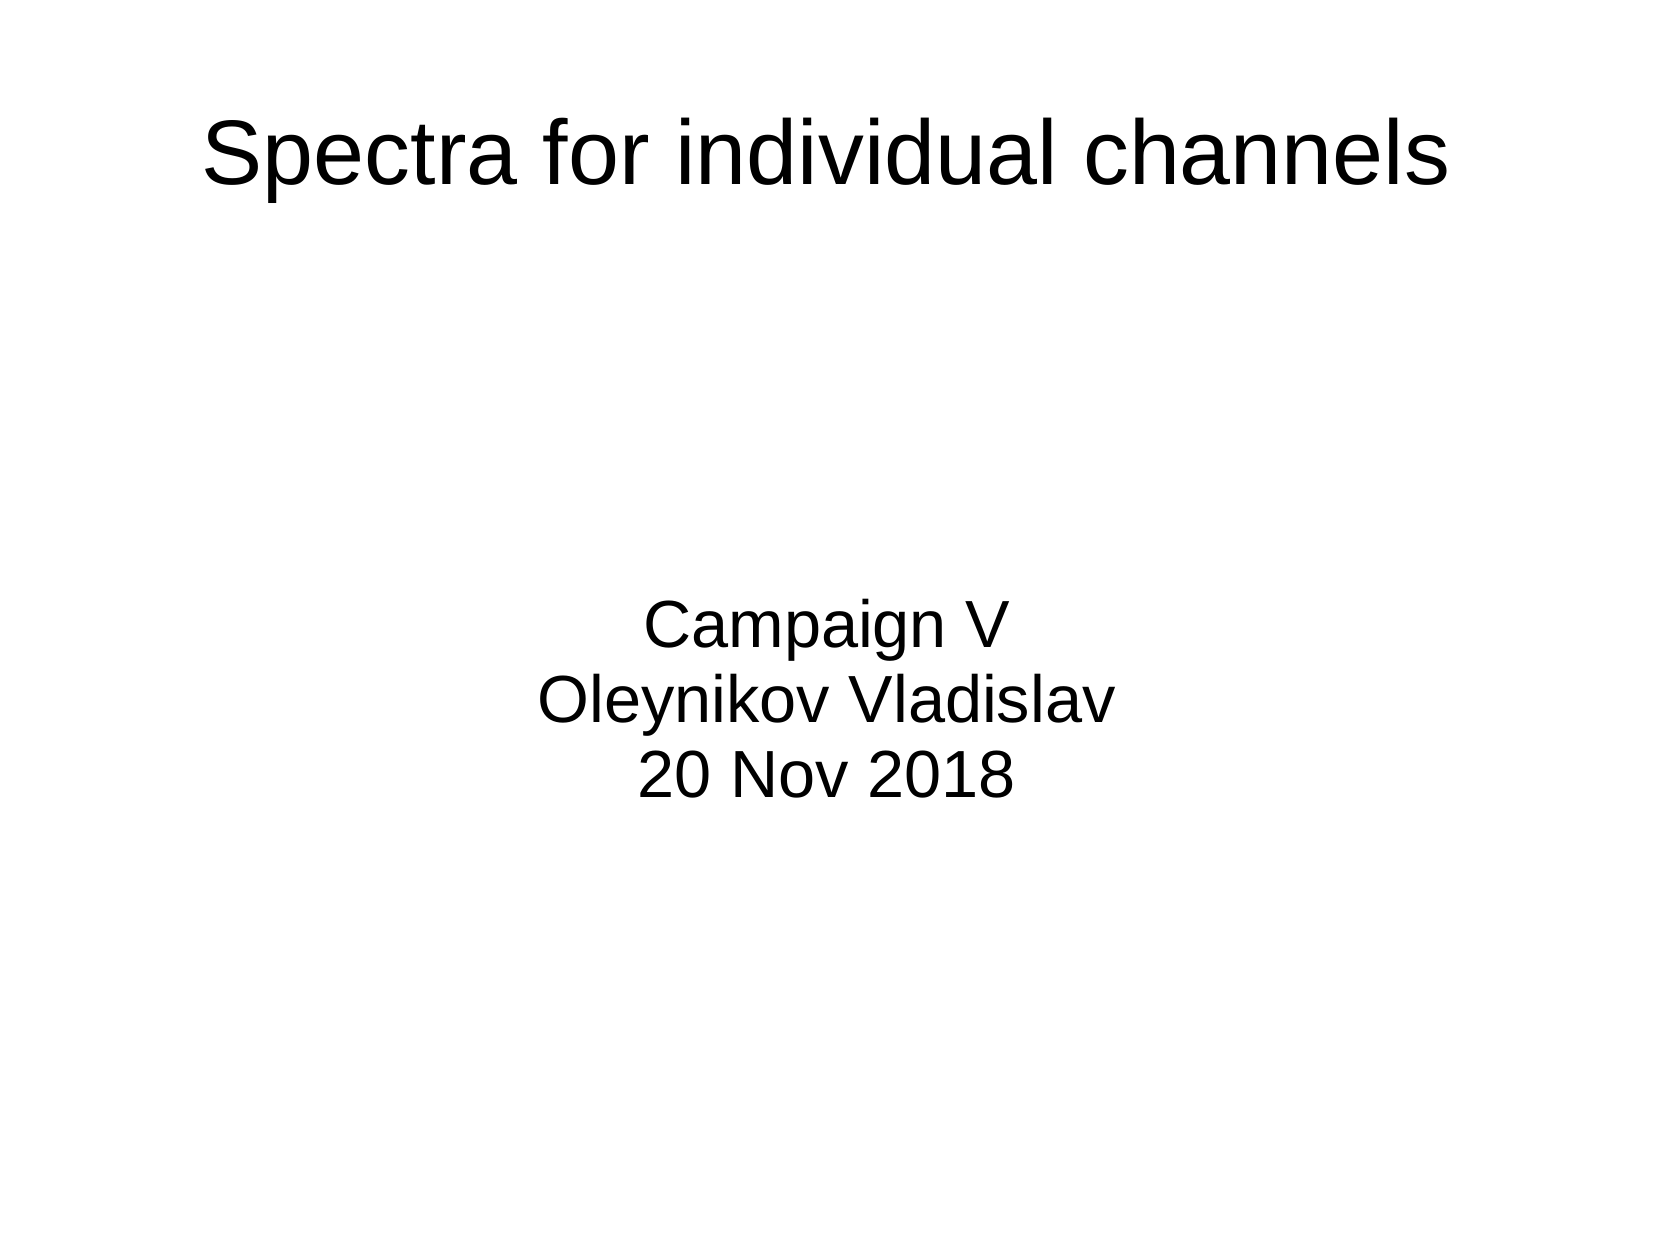

# Spectra for individual channels
Сampaign V
Oleynikov Vladislav
20 Nov 2018